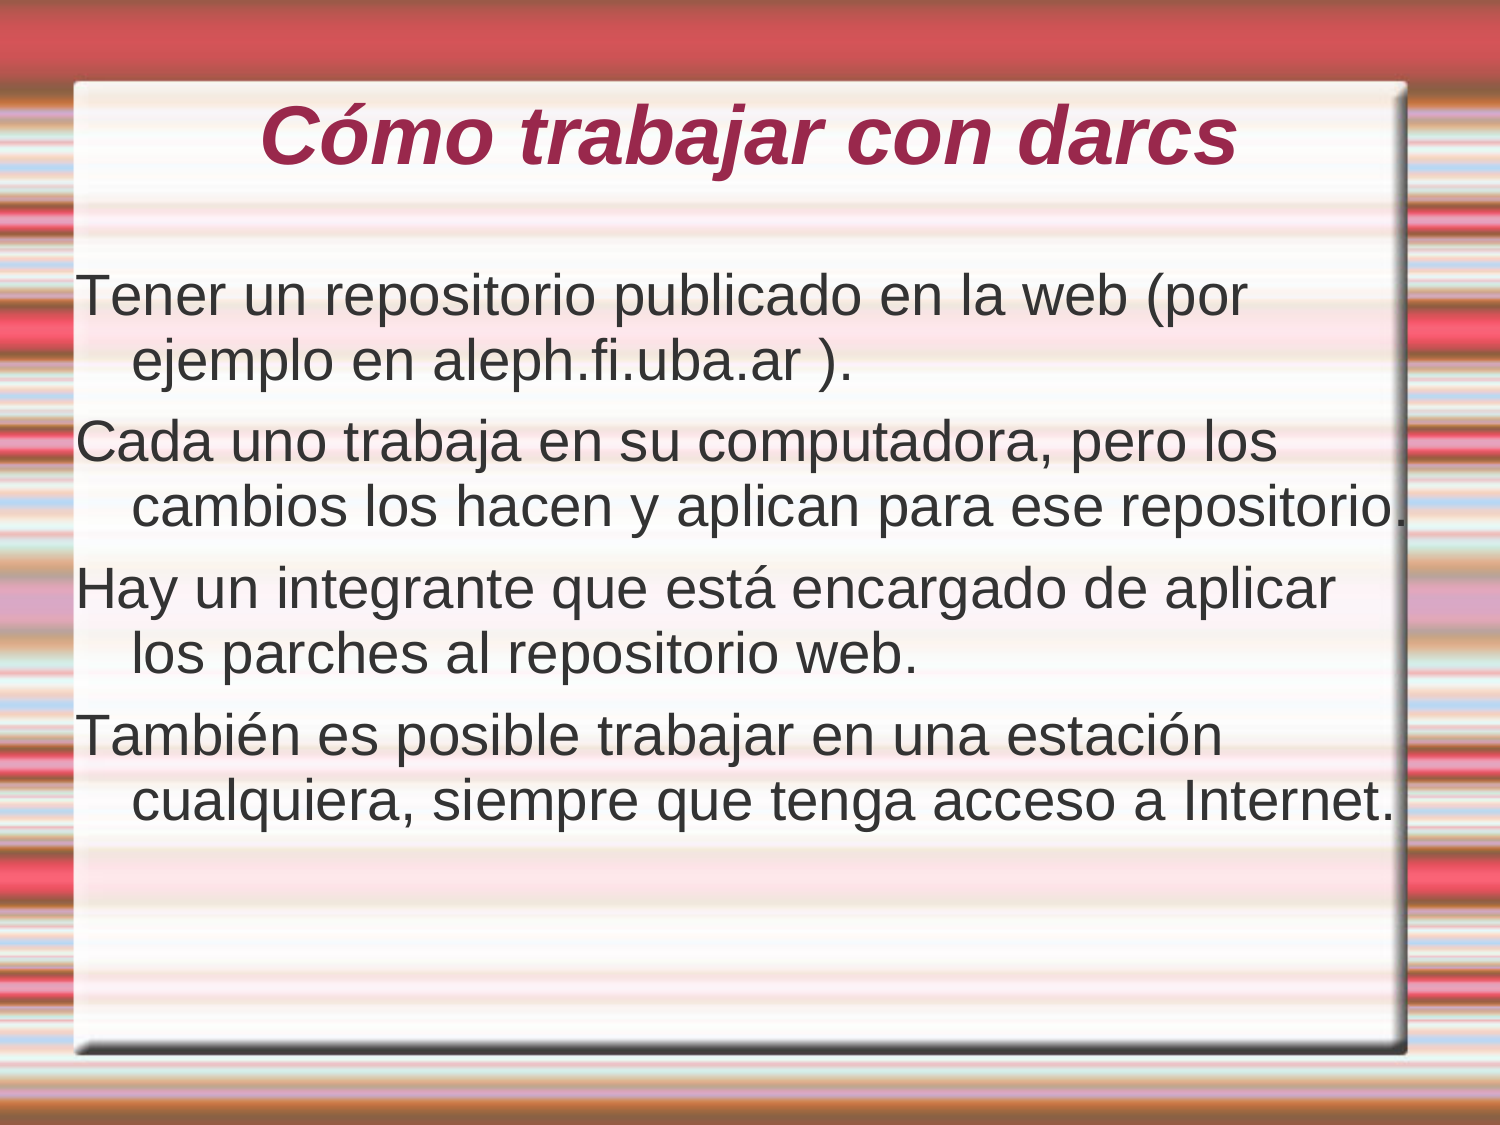

# Cómo trabajar con darcs
Tener un repositorio publicado en la web (por ejemplo en aleph.fi.uba.ar ).
Cada uno trabaja en su computadora, pero los cambios los hacen y aplican para ese repositorio.
Hay un integrante que está encargado de aplicar los parches al repositorio web.
También es posible trabajar en una estación cualquiera, siempre que tenga acceso a Internet.